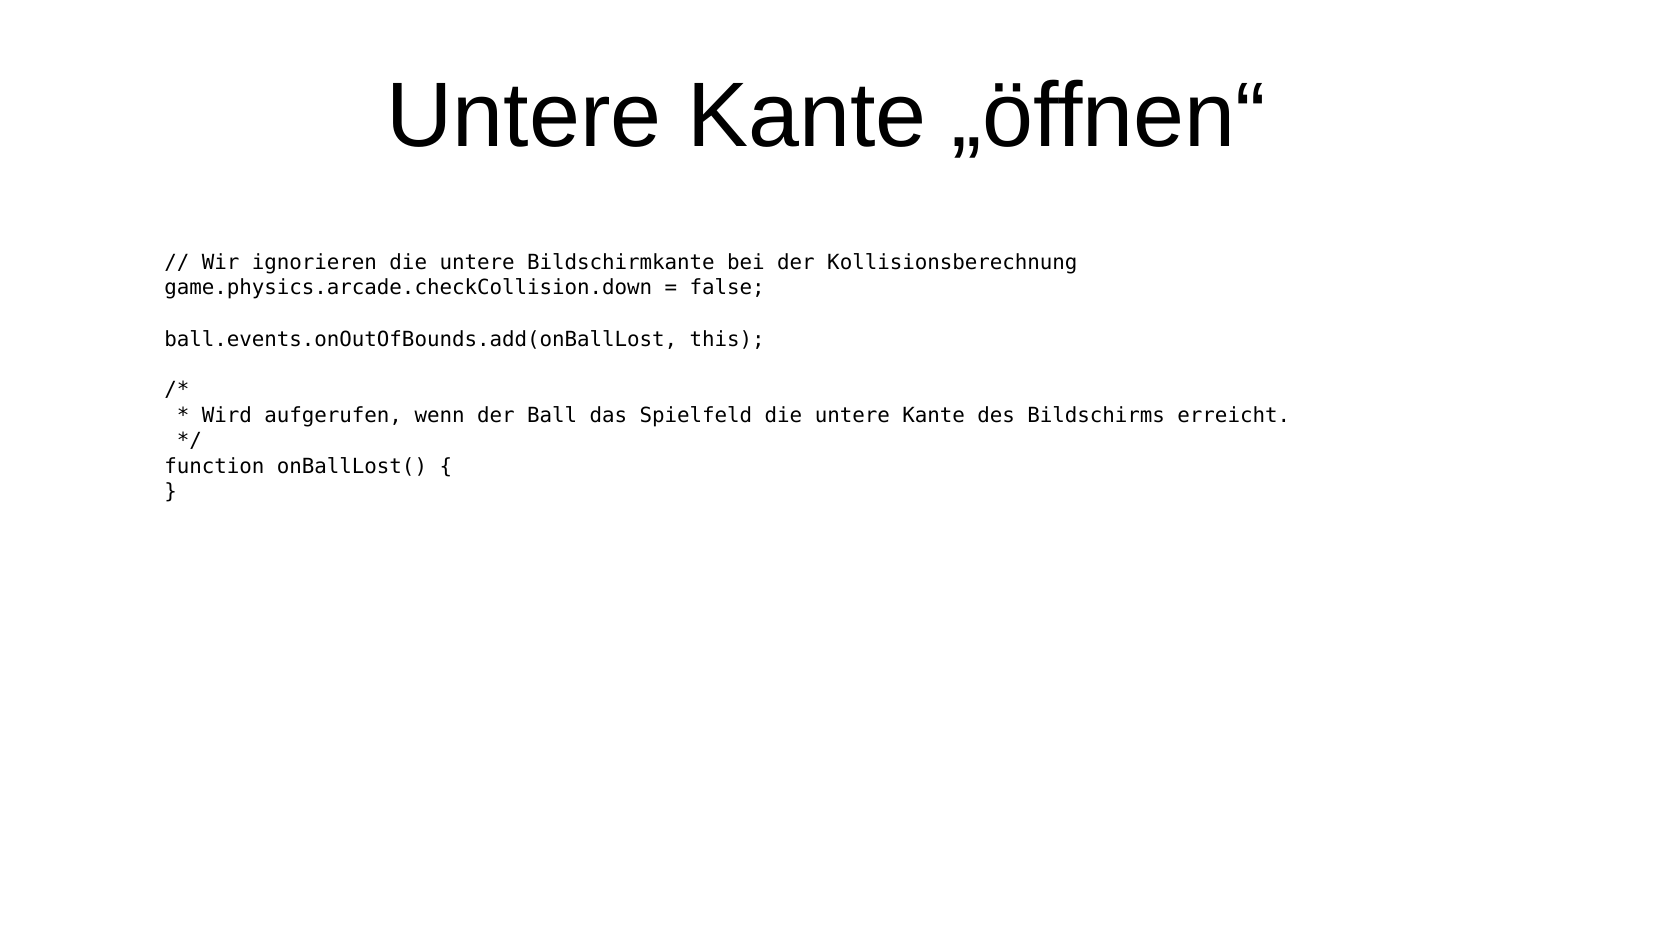

# Untere Kante „öffnen“
 // Wir ignorieren die untere Bildschirmkante bei der Kollisionsberechnung
 game.physics.arcade.checkCollision.down = false;
 ball.events.onOutOfBounds.add(onBallLost, this);
 /*
 * Wird aufgerufen, wenn der Ball das Spielfeld die untere Kante des Bildschirms erreicht.
 */
 function onBallLost() {
 }